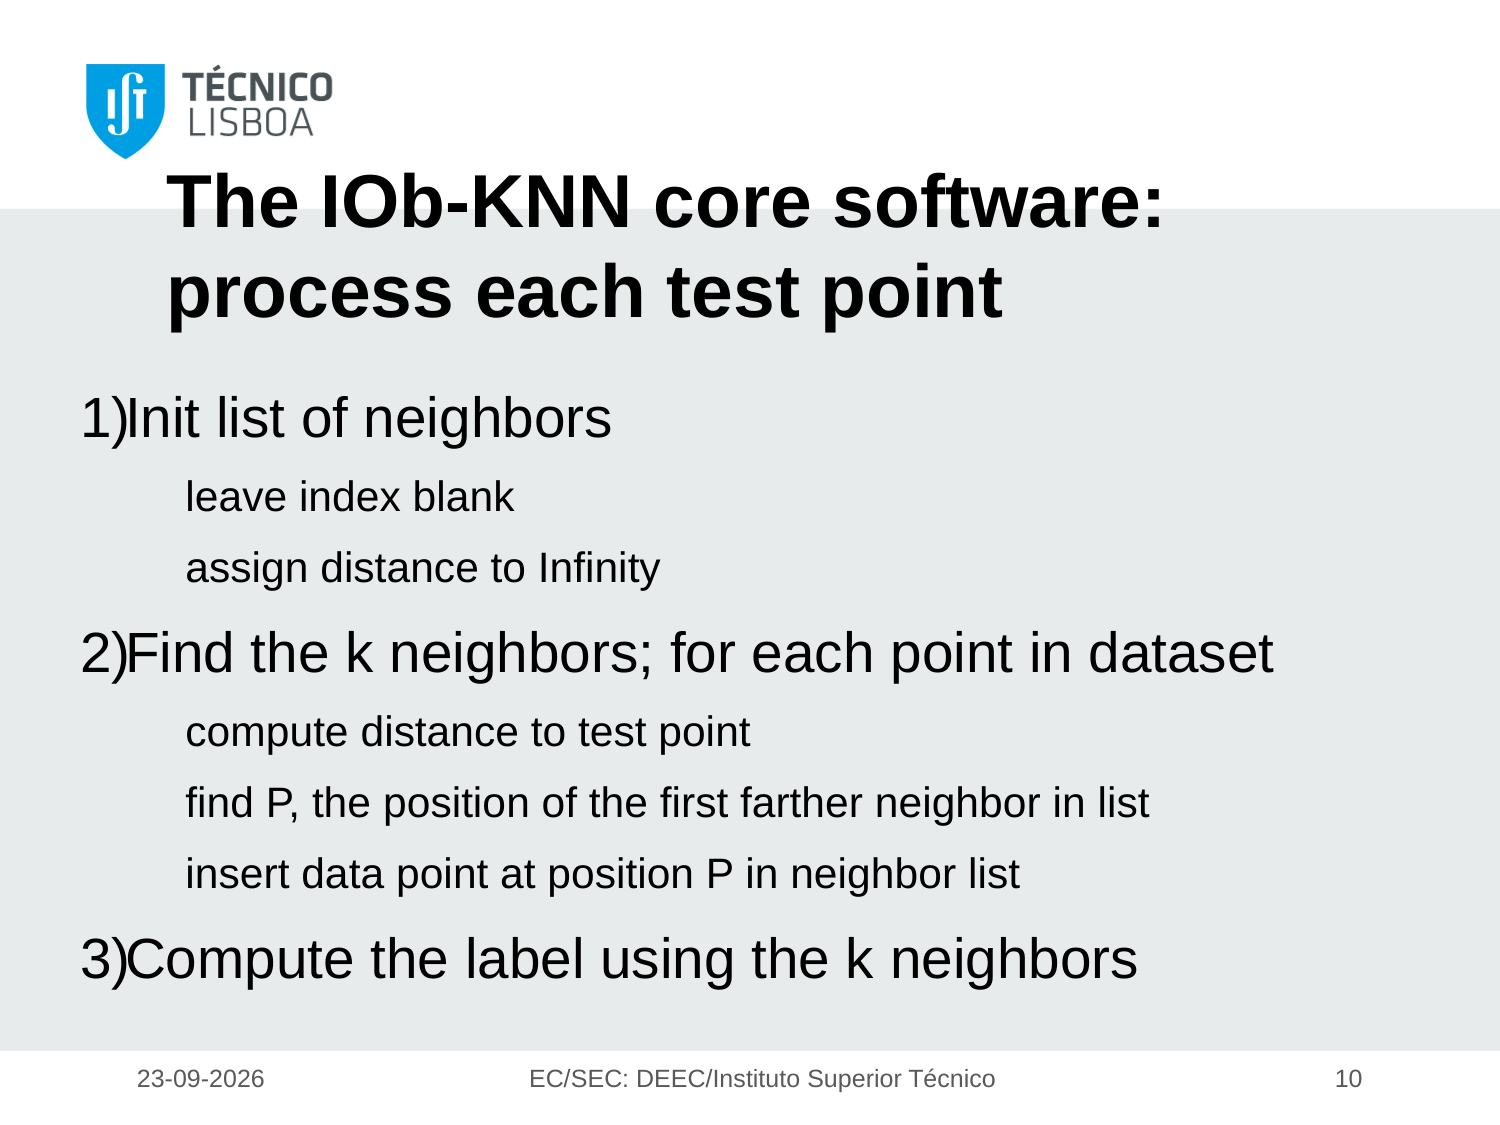

# The IOb-KNN core software: process each test point
Init list of neighbors
leave index blank
assign distance to Infinity
Find the k neighbors; for each point in dataset
compute distance to test point
find P, the position of the first farther neighbor in list
insert data point at position P in neighbor list
Compute the label using the k neighbors
EC/SEC: DEEC/Instituto Superior Técnico